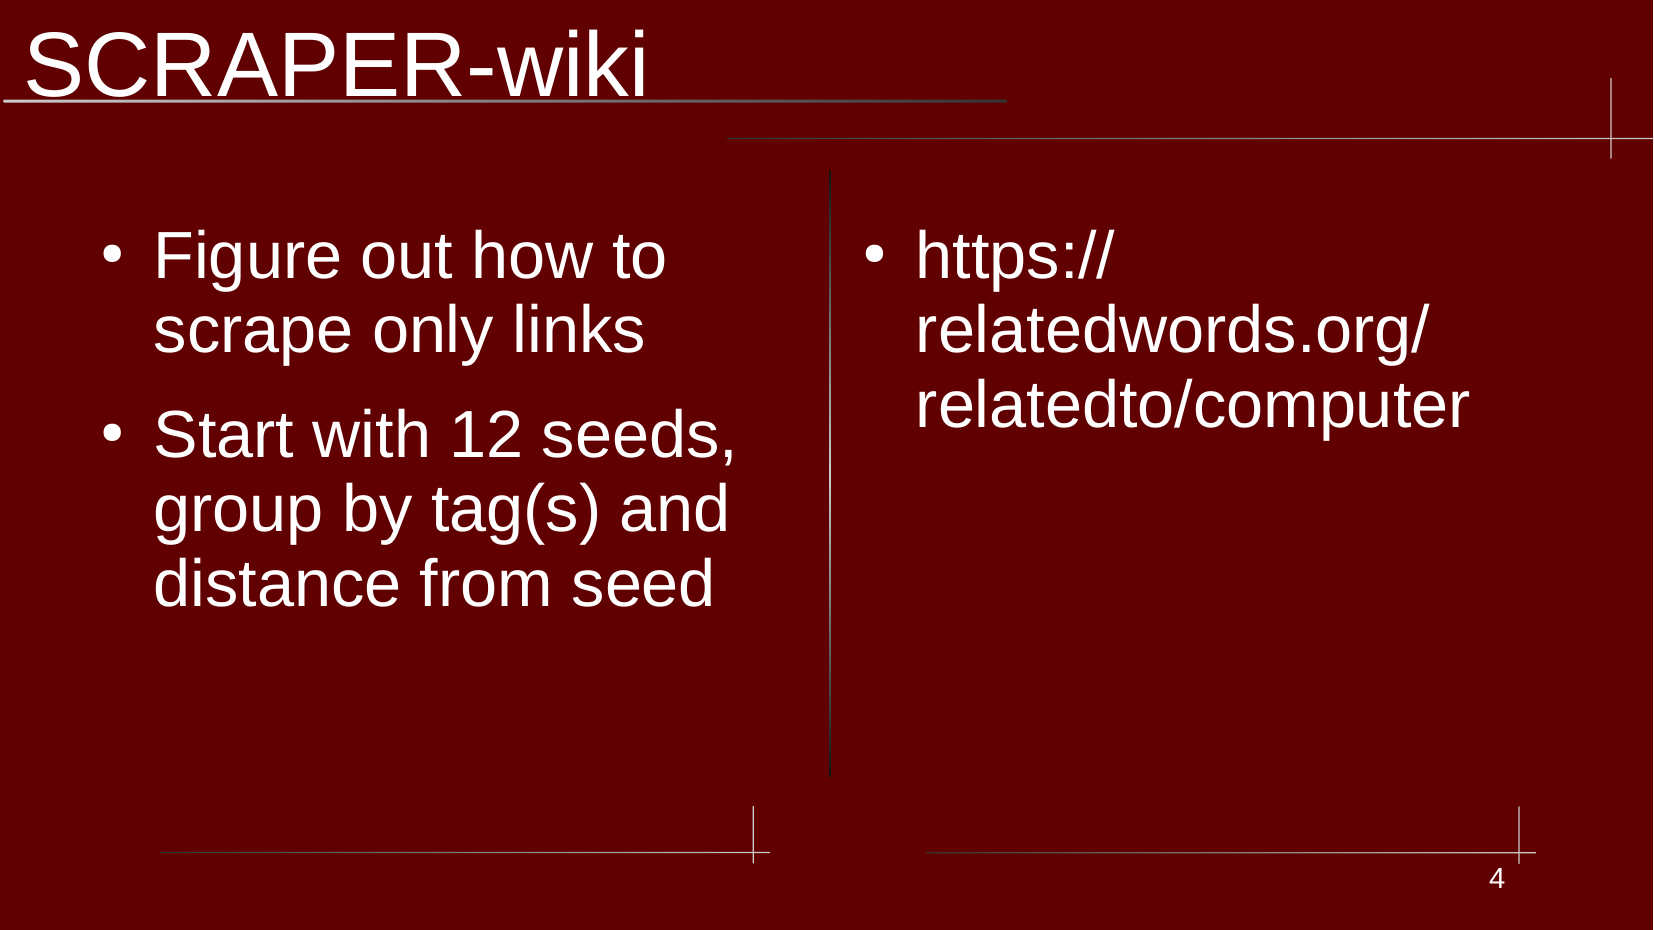

# SCRAPER-wiki
Figure out how to scrape only links
Start with 12 seeds, group by tag(s) and distance from seed
https://relatedwords.org/relatedto/computer
4